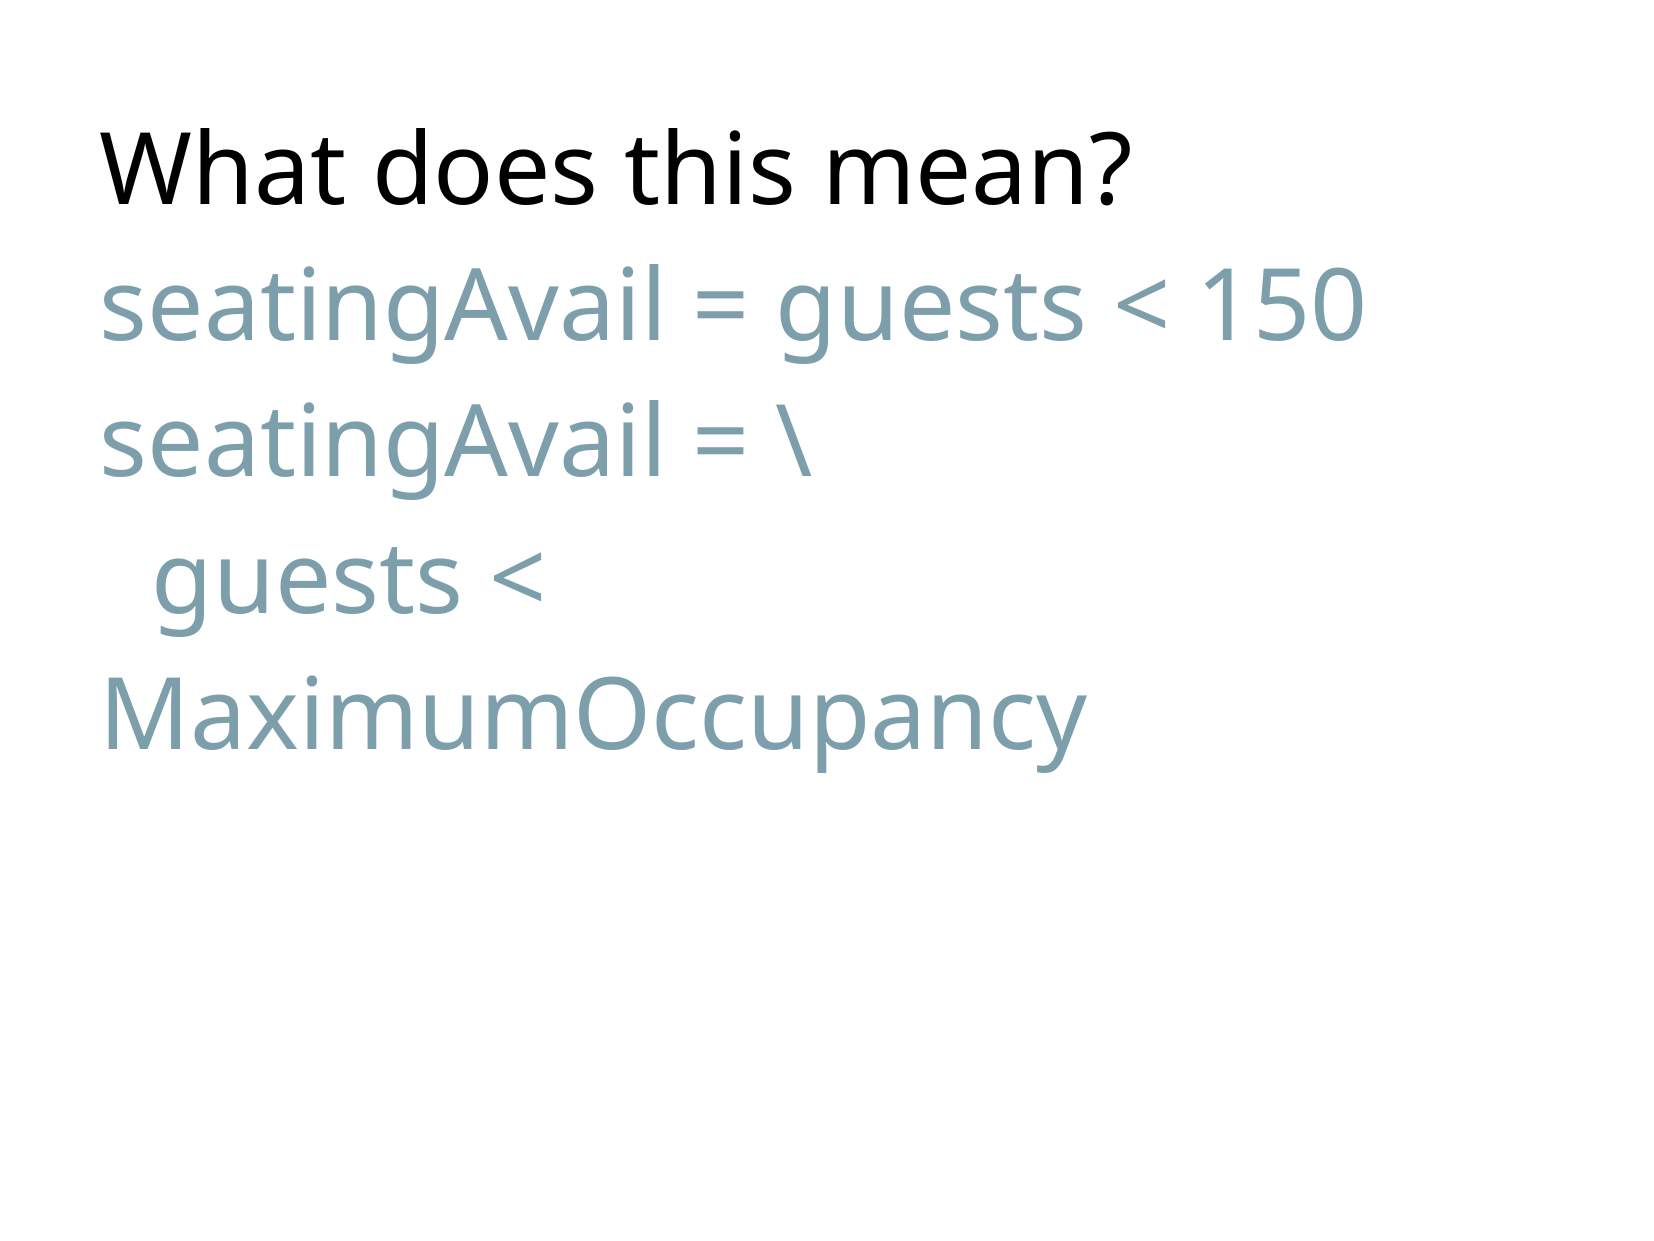

What does this mean?
seatingAvail = guests < 150
seatingAvail = \
 guests < MaximumOccupancy